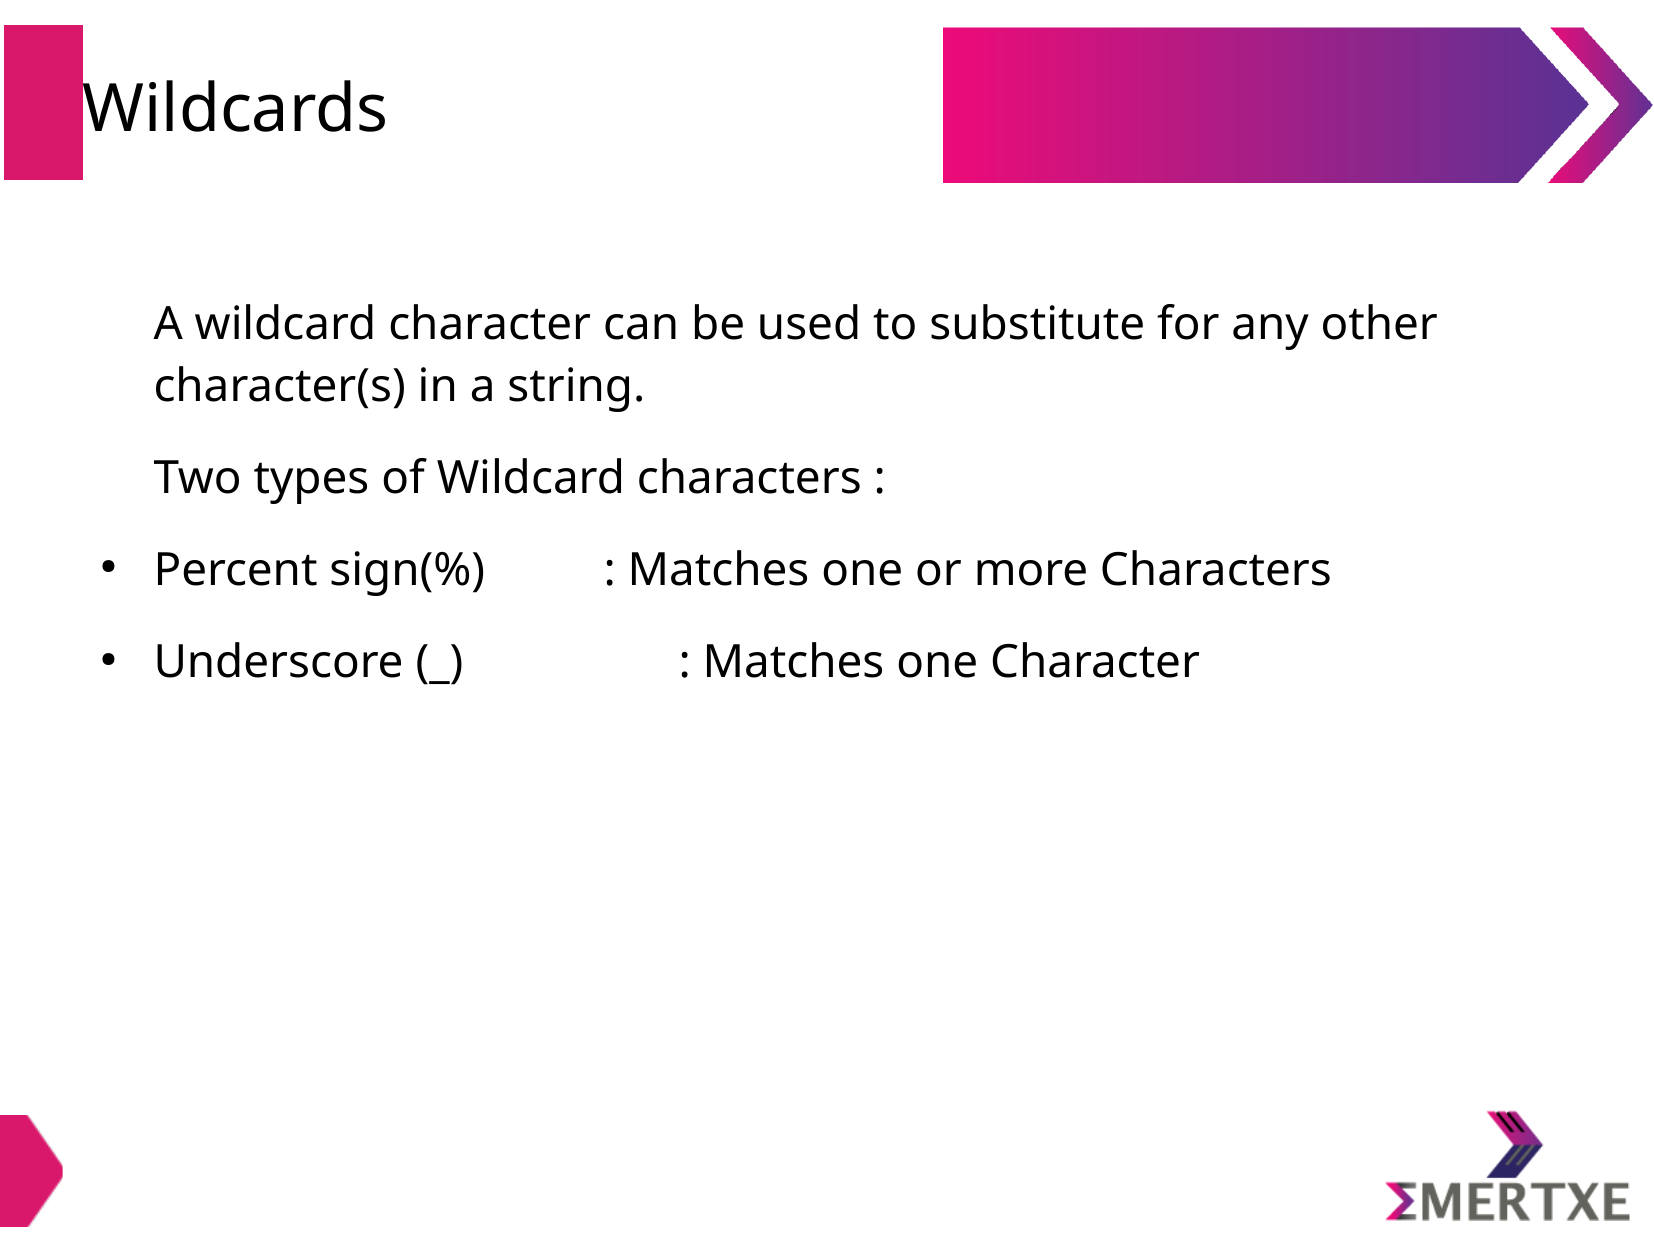

# Wildcards
A wildcard character can be used to substitute for any other character(s) in a string.
Two types of Wildcard characters :
Percent sign(%) 		: Matches one or more Characters
Underscore (_)			: Matches one Character